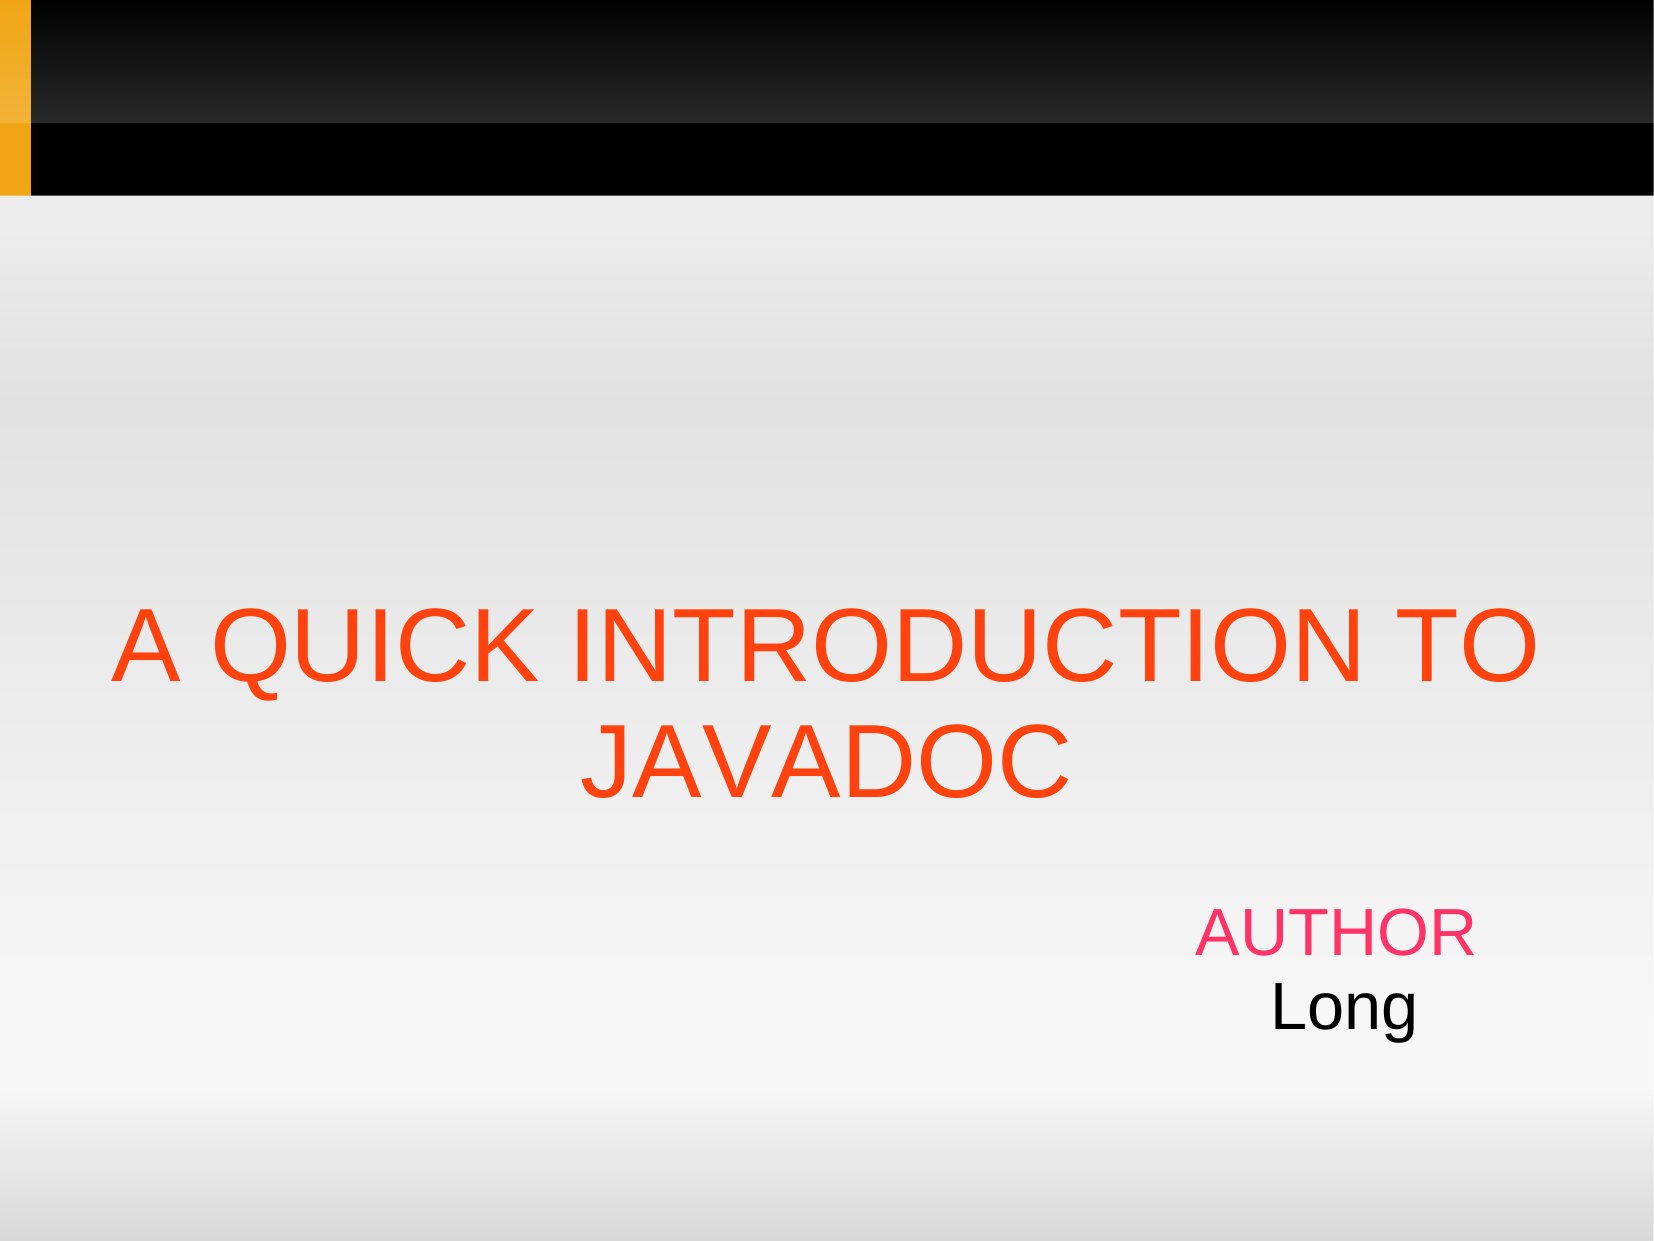

#
A QUICK INTRODUCTION TO JAVADOC
AUTHOR
Long